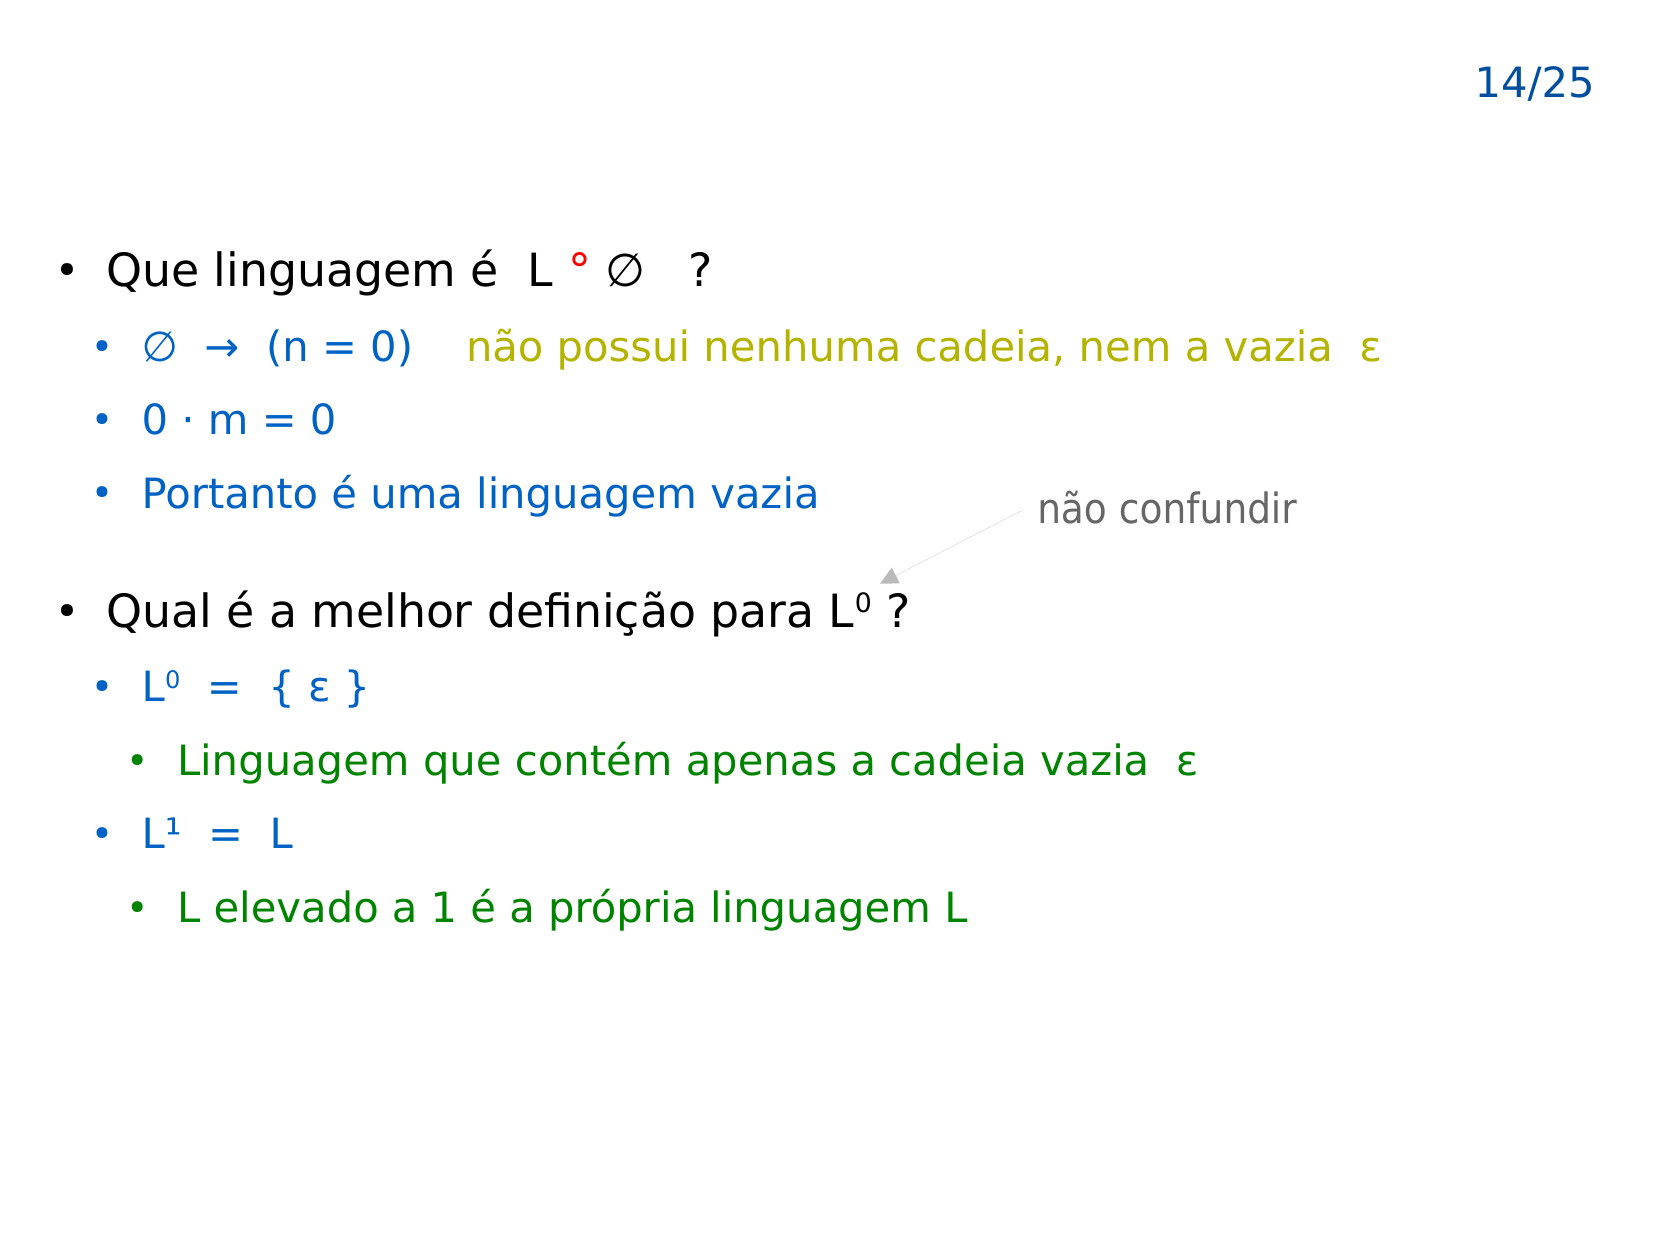

#
14
Que linguagem é L ° ∅ ?
∅ → (n = 0) não possui nenhuma cadeia, nem a vazia ε
0 · m = 0
Portanto é uma linguagem vazia
Qual é a melhor definição para L0 ?
L0 = { ε }
Linguagem que contém apenas a cadeia vazia ε
L¹ = L
L elevado a 1 é a própria linguagem L
não confundir